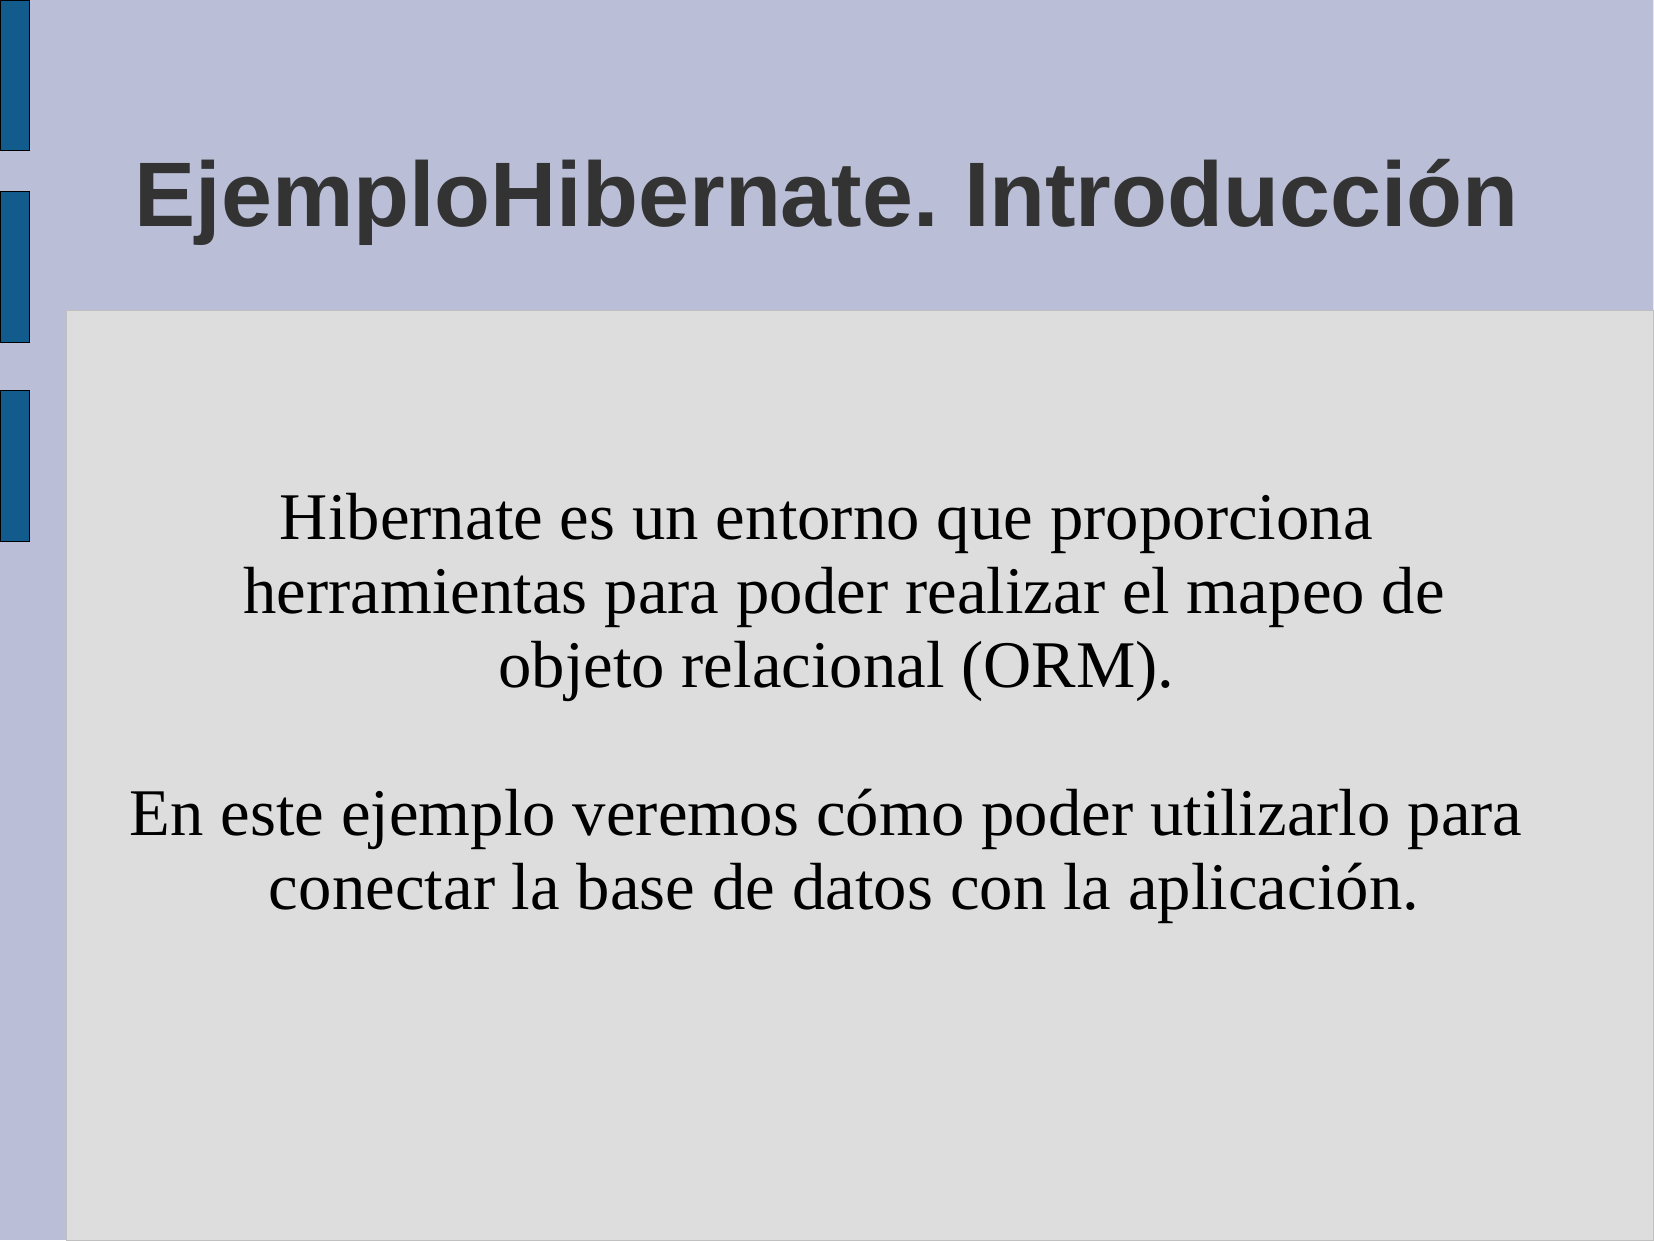

# EjemploHibernate. Introducción
Hibernate es un entorno que proporciona herramientas para poder realizar el mapeo de objeto relacional (ORM).
En este ejemplo veremos cómo poder utilizarlo para conectar la base de datos con la aplicación.